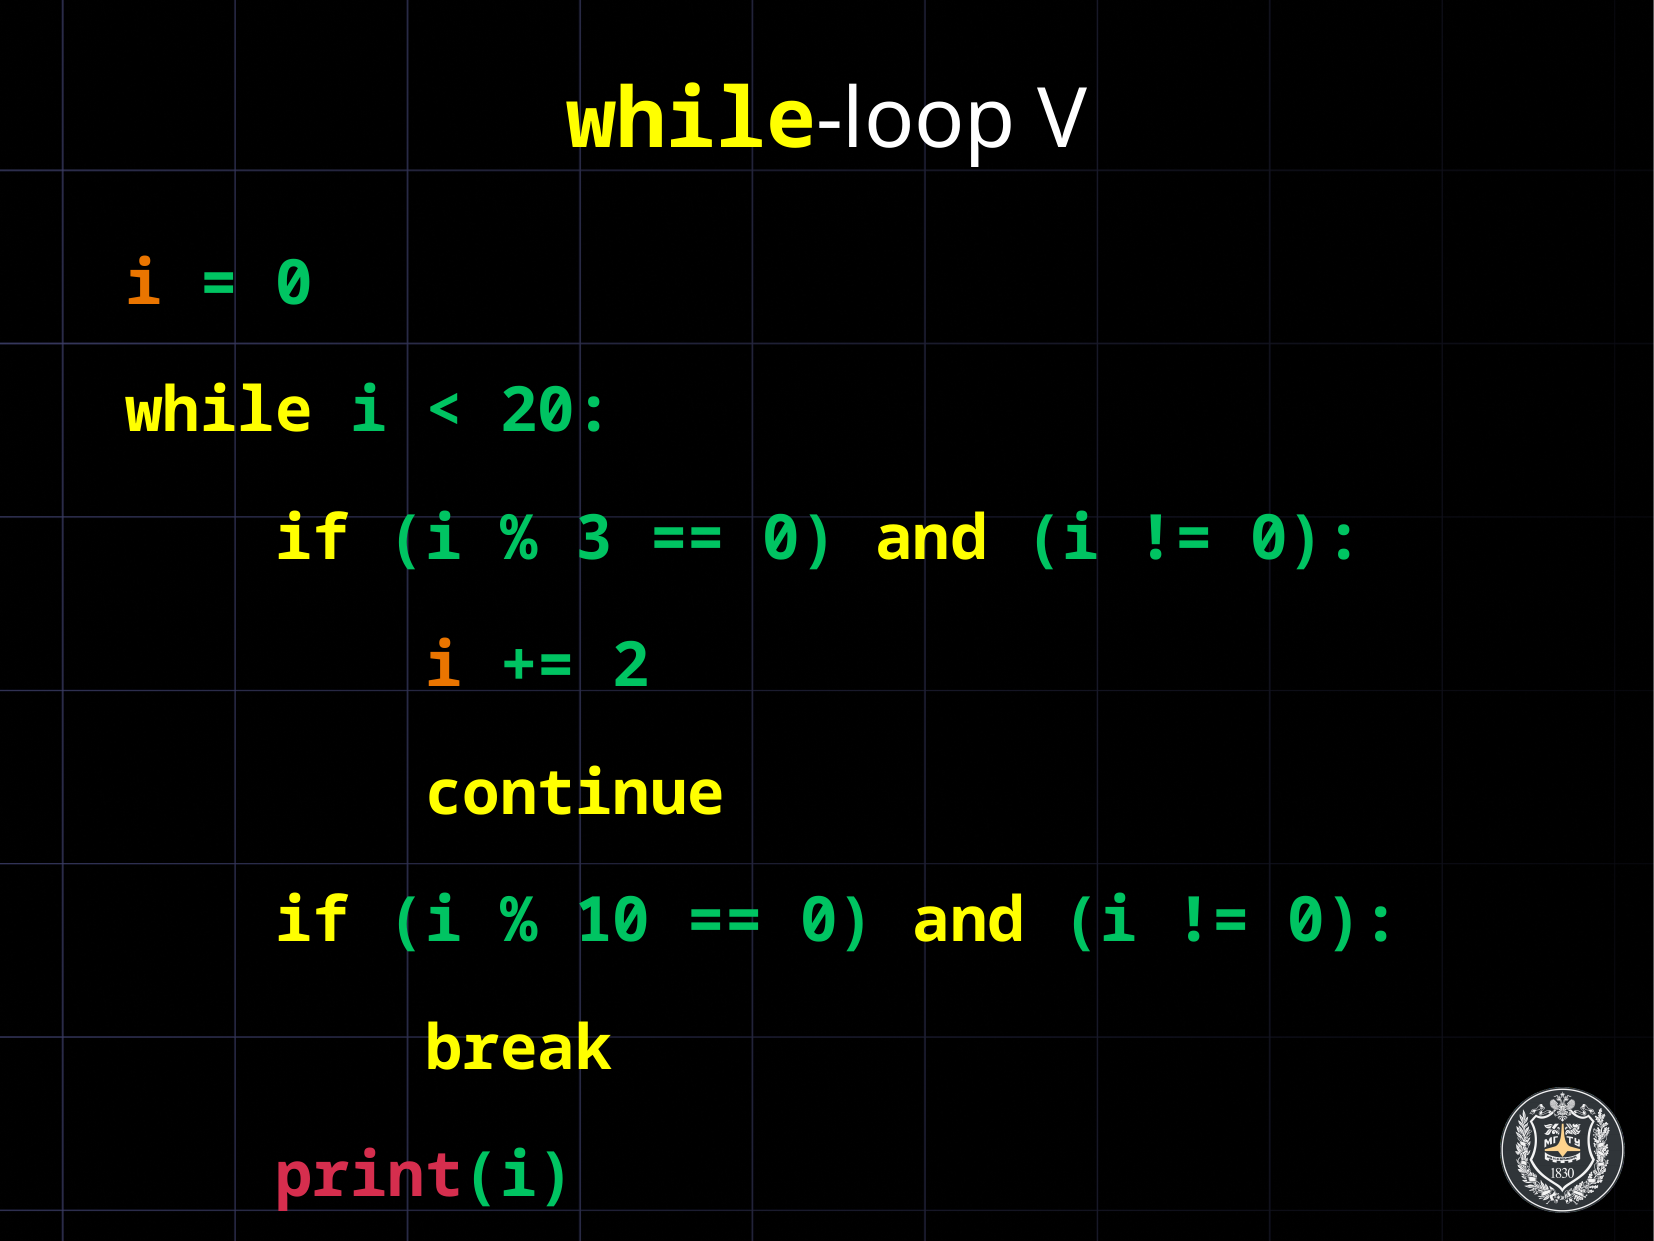

# while-loop V
i = 0
while i < 20:
 if (i % 3 == 0) and (i != 0):
 i += 2
 continue
 if (i % 10 == 0) and (i != 0):
 break
 print(i)
 i += 2
> 0\n 2\n 4\n 8\n